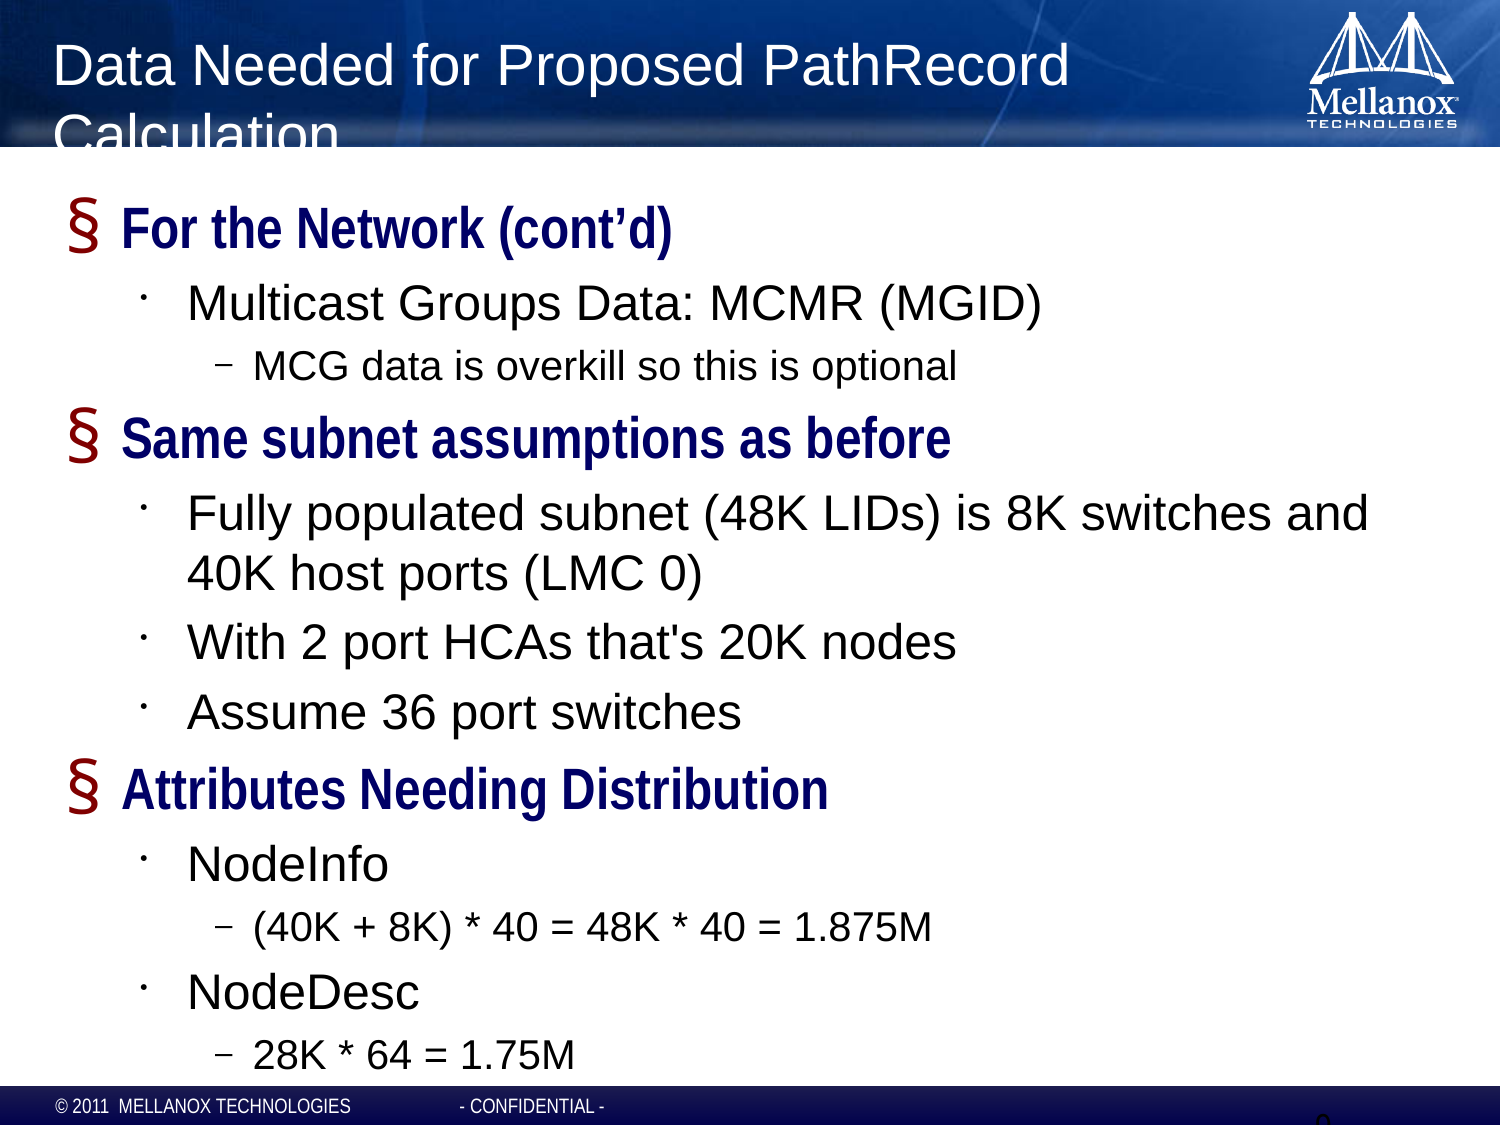

# Data Needed for Proposed PathRecord Calculation
For the Network (cont’d)
Multicast Groups Data: MCMR (MGID)
MCG data is overkill so this is optional
Same subnet assumptions as before
Fully populated subnet (48K LIDs) is 8K switches and 40K host ports (LMC 0)
With 2 port HCAs that's 20K nodes
Assume 36 port switches
Attributes Needing Distribution
NodeInfo
(40K + 8K) * 40 = 48K * 40 = 1.875M
NodeDesc
28K * 64 = 1.75M